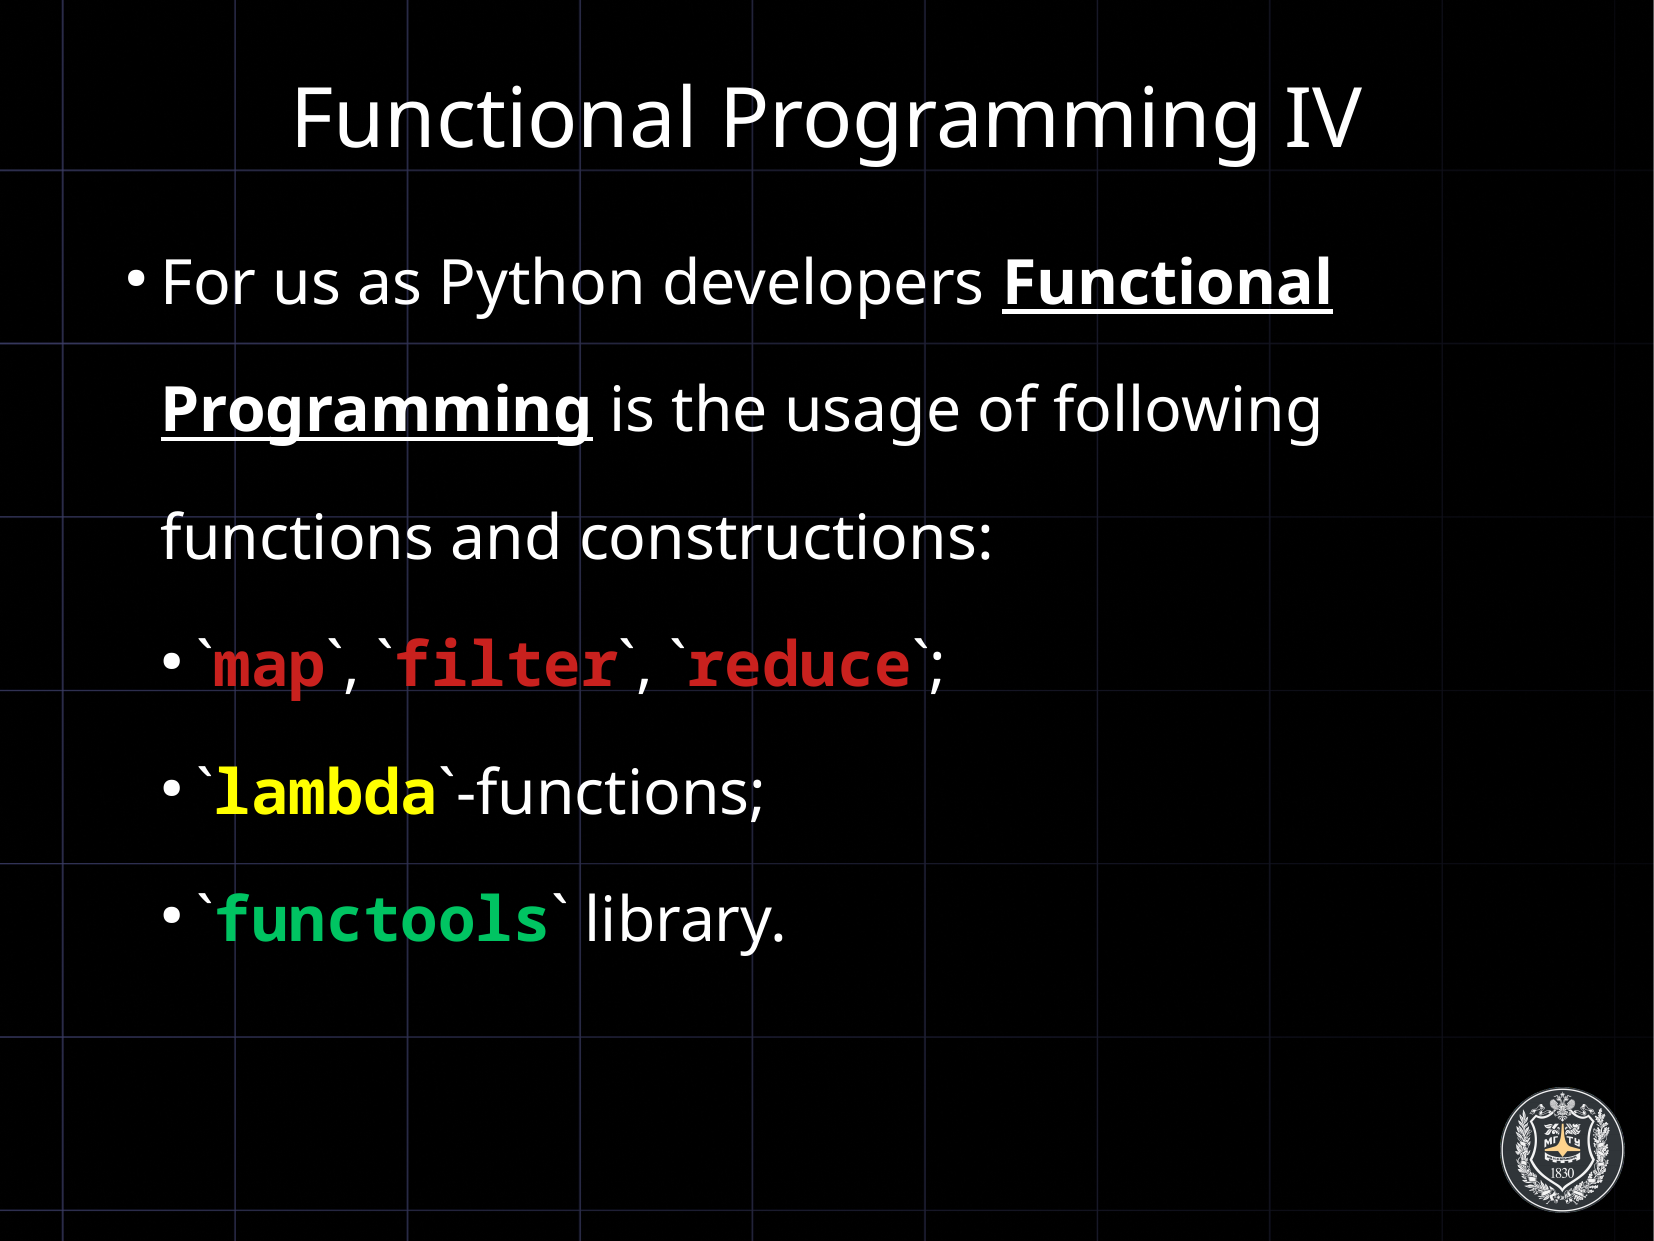

# Functional Programming IV
For us as Python developers Functional Programming is the usage of following functions and constructions:
`map`, `filter`, `reduce`;
`lambda`-functions;
`functools` library.